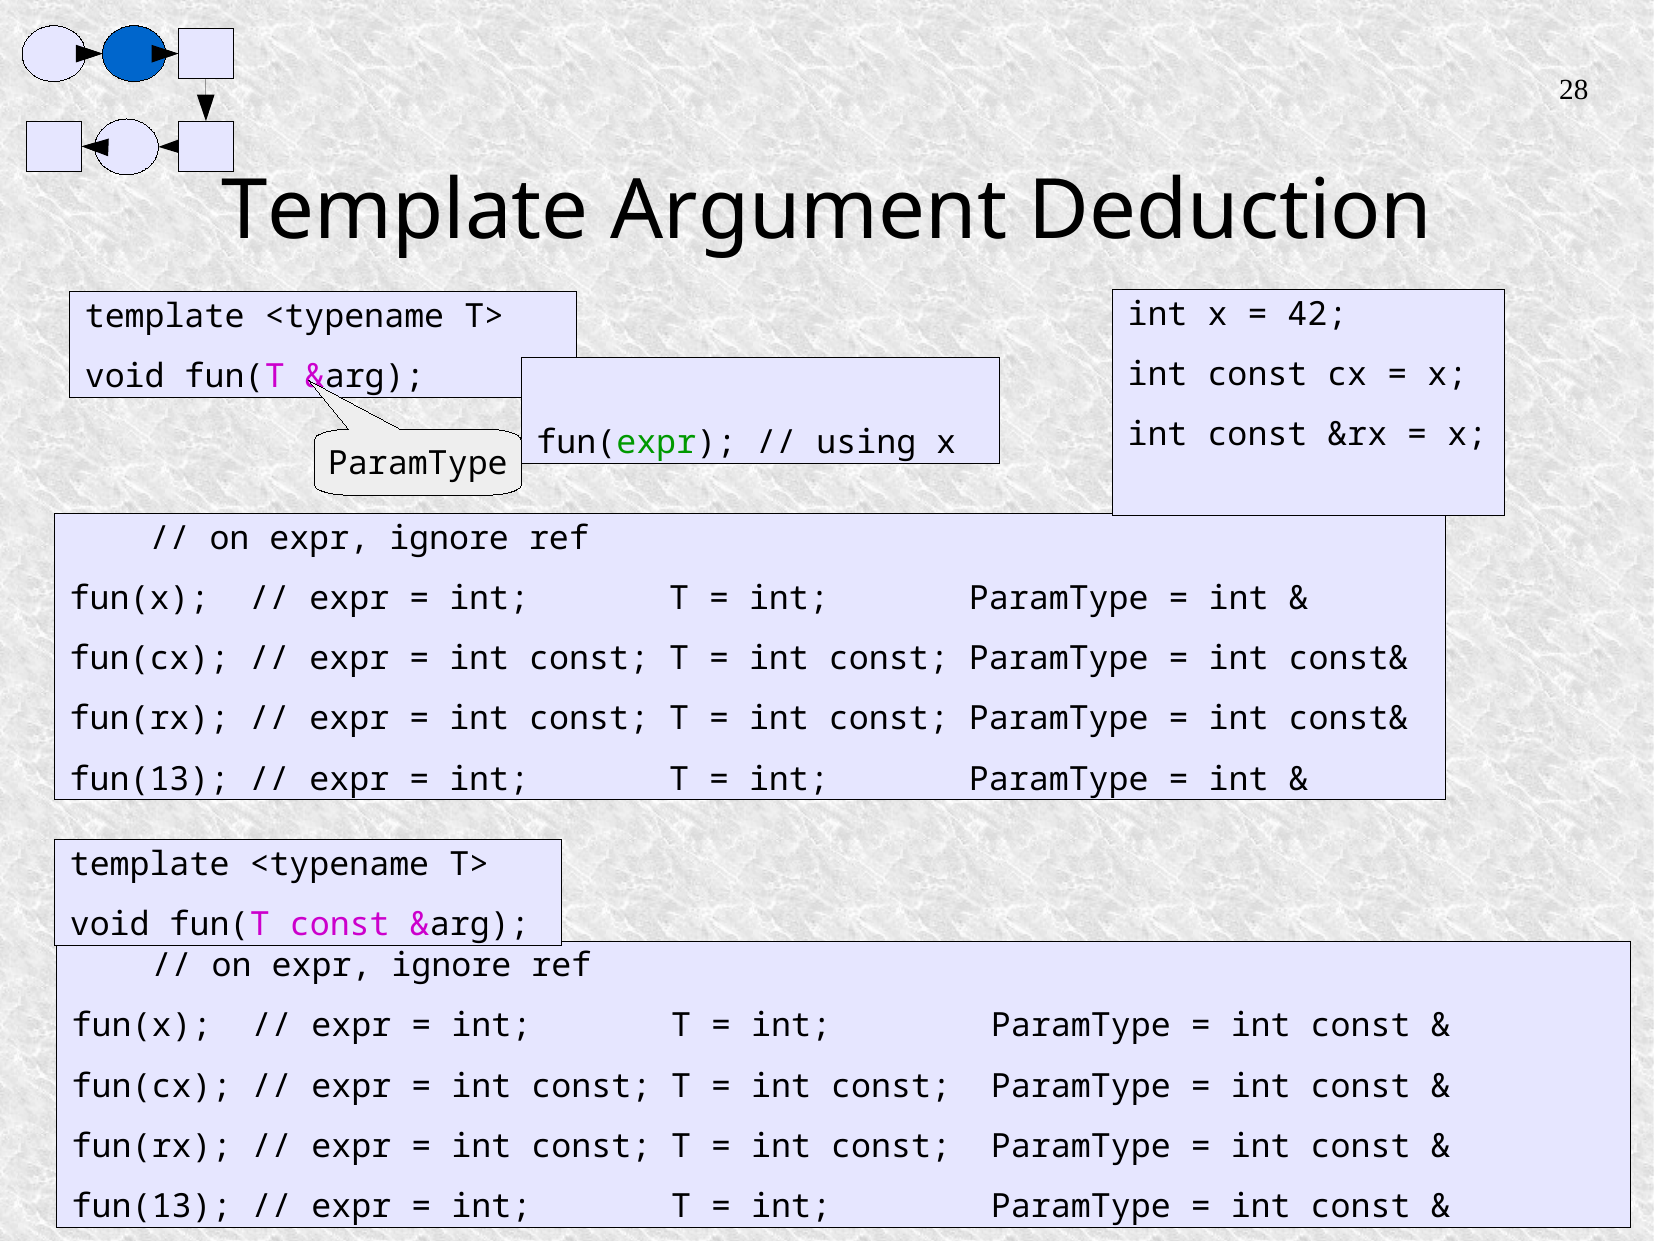

28
# Template Argument Deduction
int x = 42;
int const cx = x;
int const &rx = x;
template <typename T>
void fun(T &arg);
fun(expr); // using x
ParamType
 // on expr, ignore ref
fun(x); // expr = int; T = int; ParamType = int &
fun(cx); // expr = int const; T = int const; ParamType = int const&
fun(rx); // expr = int const; T = int const; ParamType = int const&
fun(13); // expr = int; T = int; ParamType = int &
template <typename T>
void fun(T const &arg);
 // on expr, ignore ref
fun(x); // expr = int; T = int; ParamType = int const &
fun(cx); // expr = int const; T = int const; ParamType = int const &
fun(rx); // expr = int const; T = int const; ParamType = int const &
fun(13); // expr = int; T = int; ParamType = int const &